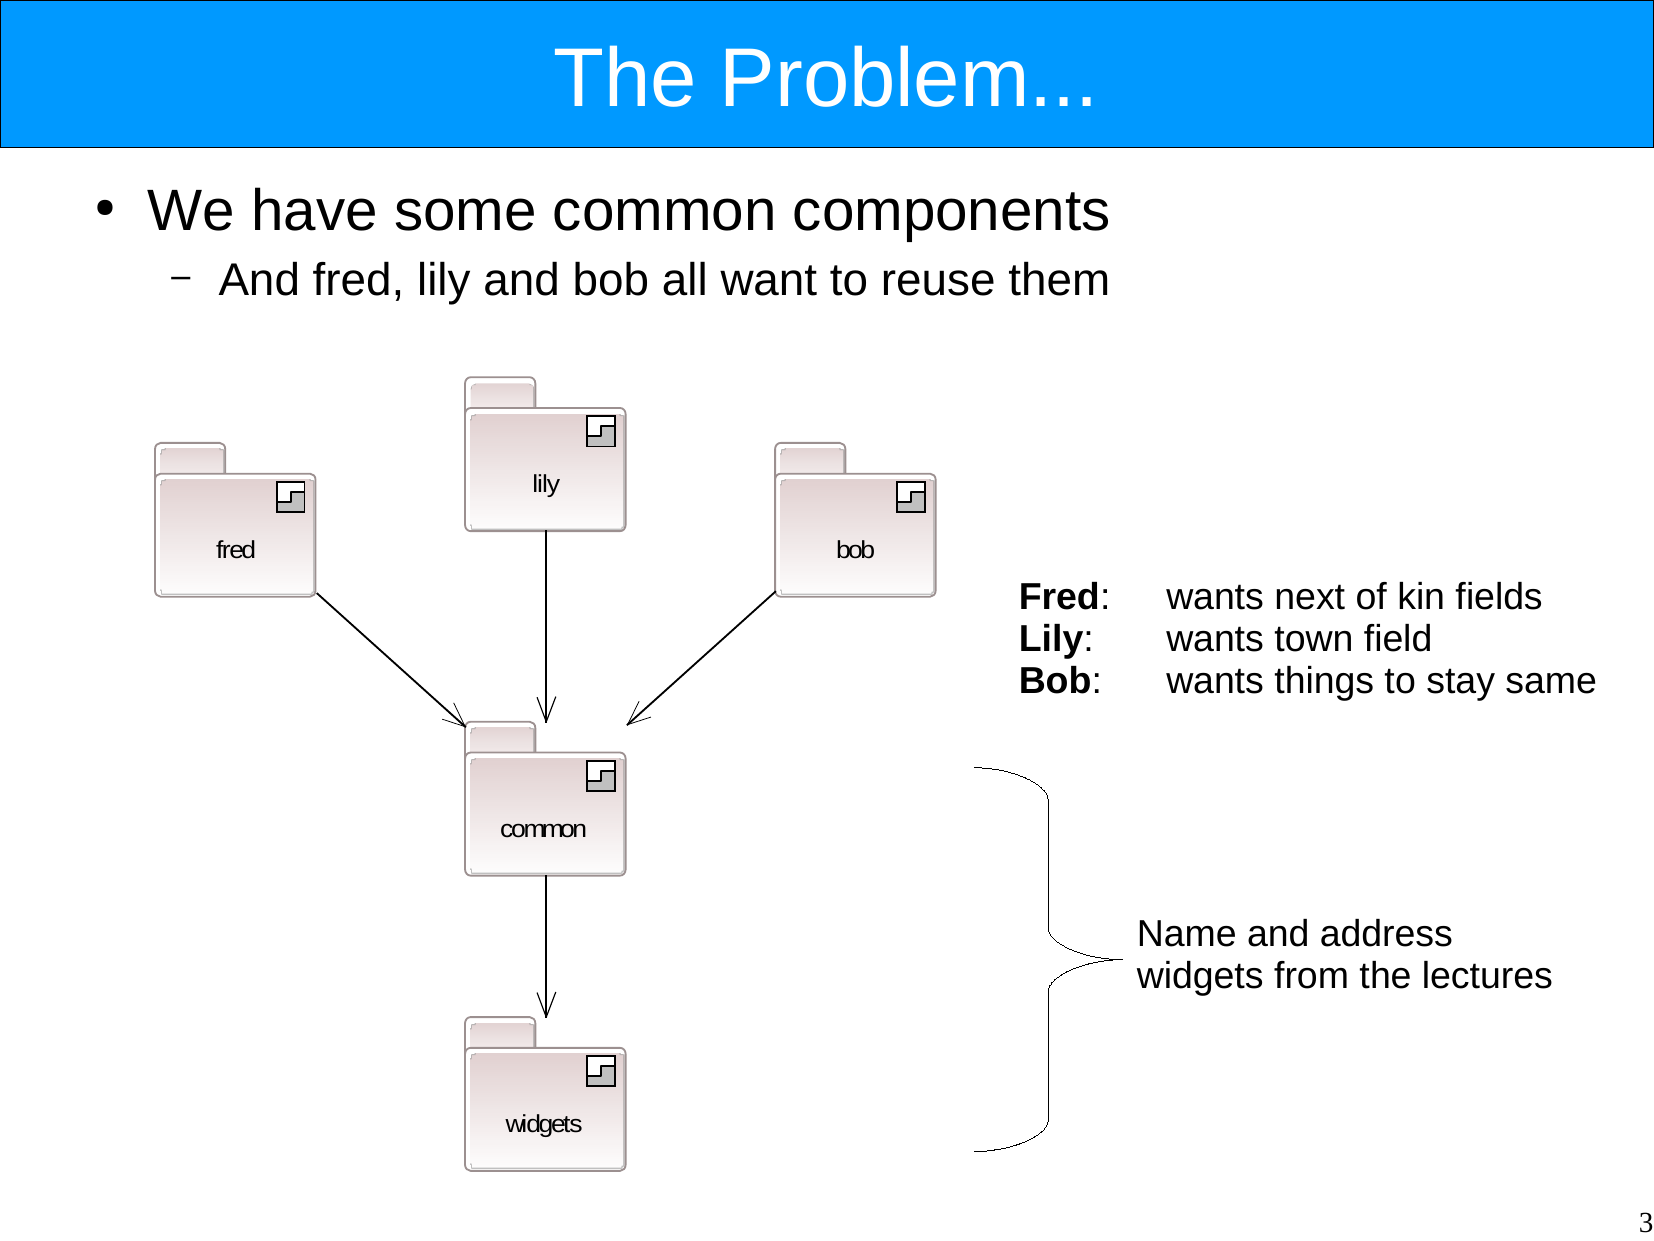

# The Problem...
We have some common components
And fred, lily and bob all want to reuse them
Fred:	wants next of kin fields
Lily:	wants town field
Bob:	wants things to stay same
Name and address
widgets from the lectures
3